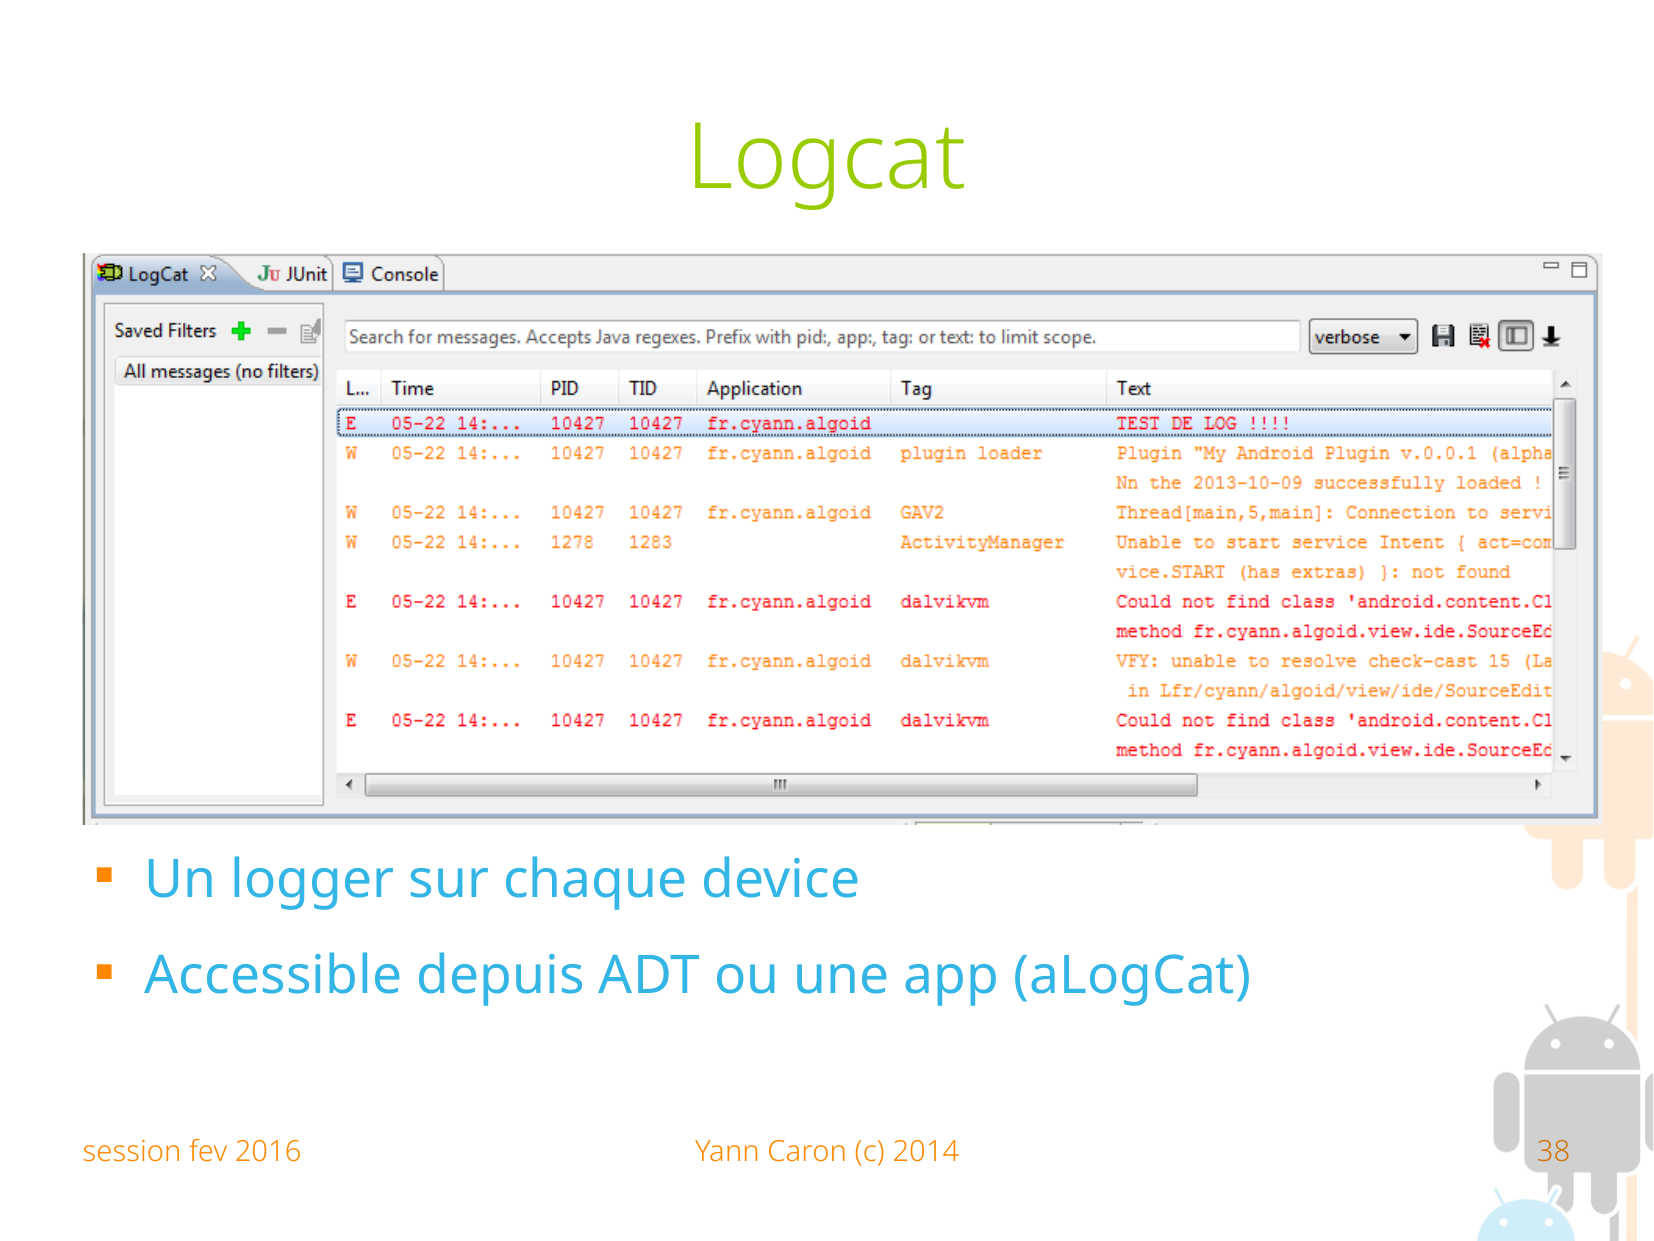

# Logcat
Un logger sur chaque device
Accessible depuis ADT ou une app (aLogCat)
session fev 2016
Yann Caron (c) 2014
38